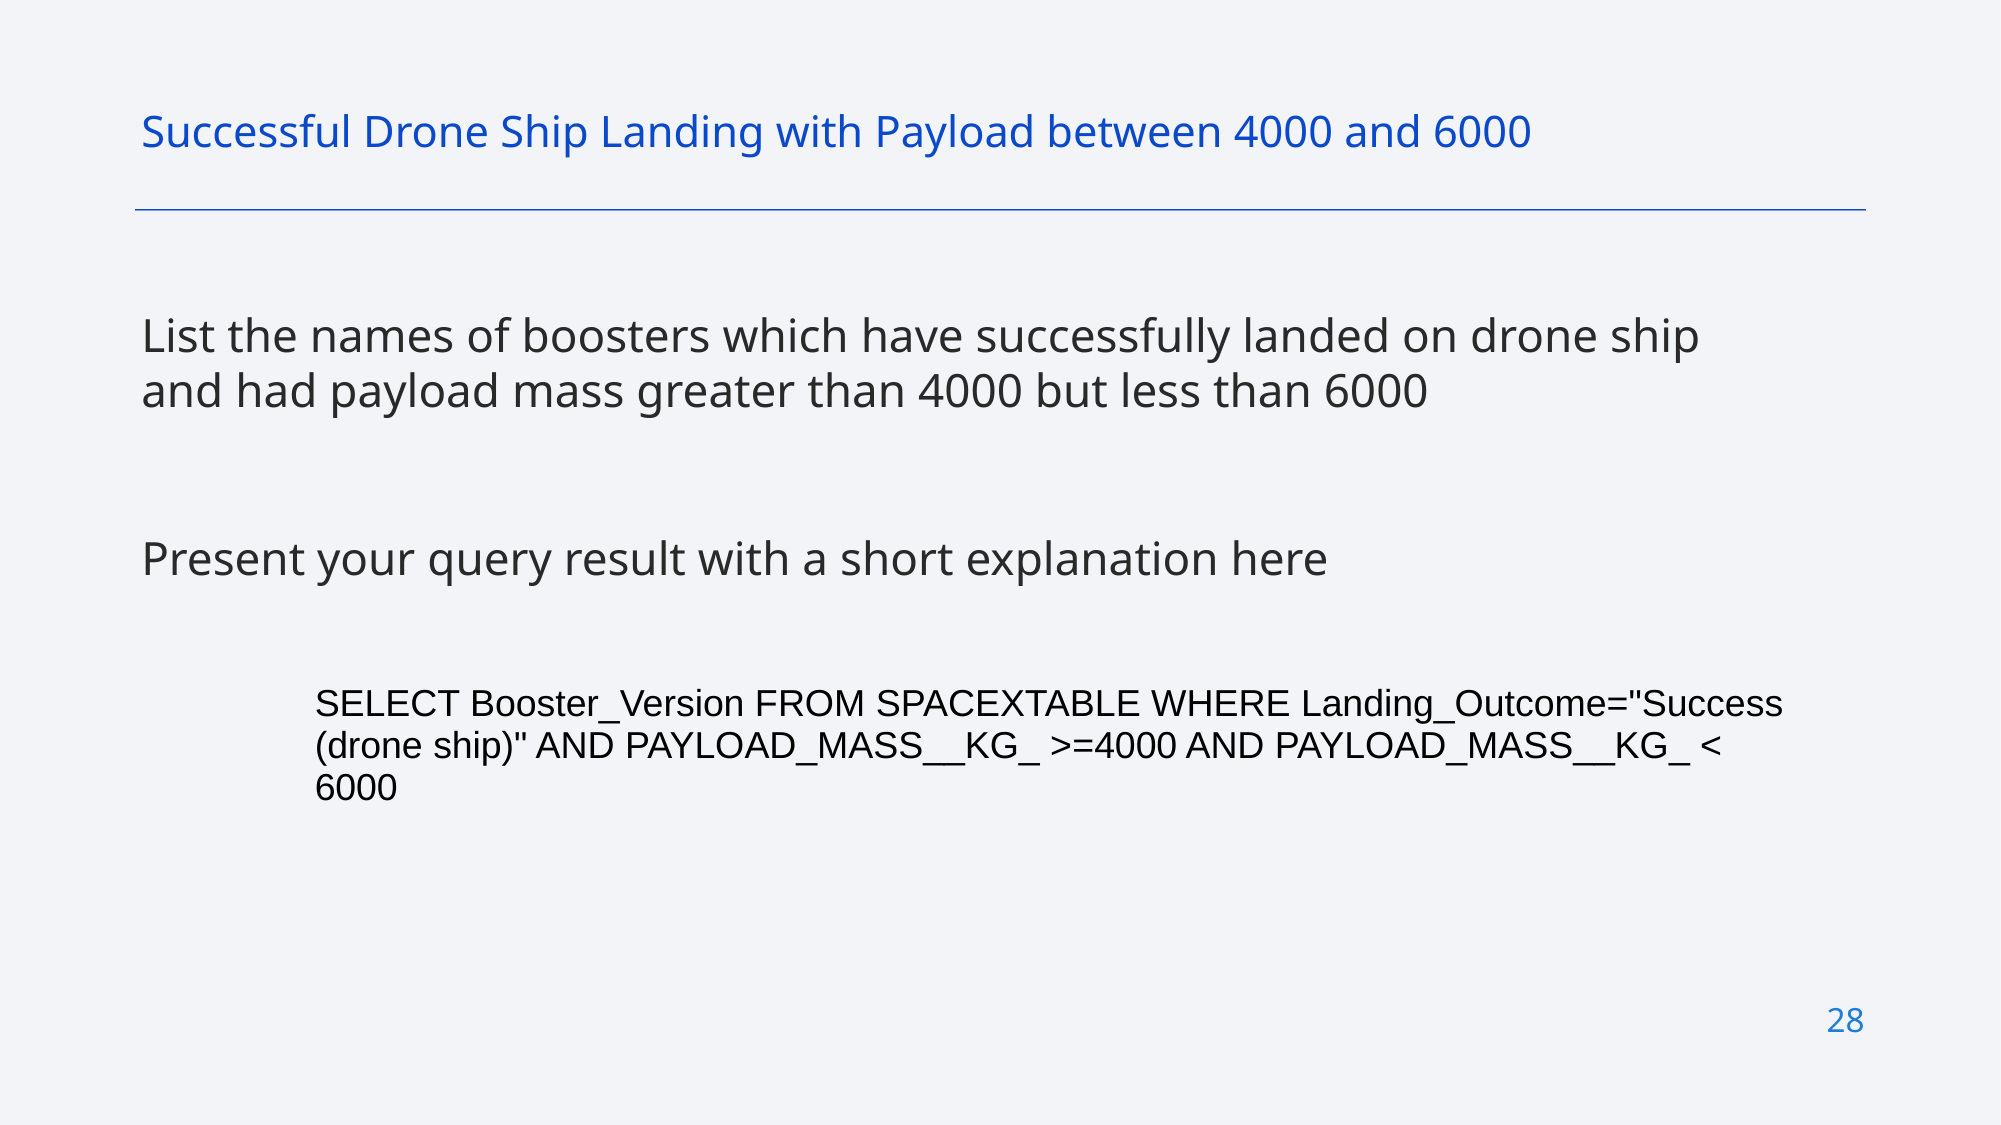

Successful Drone Ship Landing with Payload between 4000 and 6000
# List the names of boosters which have successfully landed on drone ship and had payload mass greater than 4000 but less than 6000
Present your query result with a short explanation here
SELECT Booster_Version FROM SPACEXTABLE WHERE Landing_Outcome="Success (drone ship)" AND PAYLOAD_MASS__KG_ >=4000 AND PAYLOAD_MASS__KG_ < 6000
28